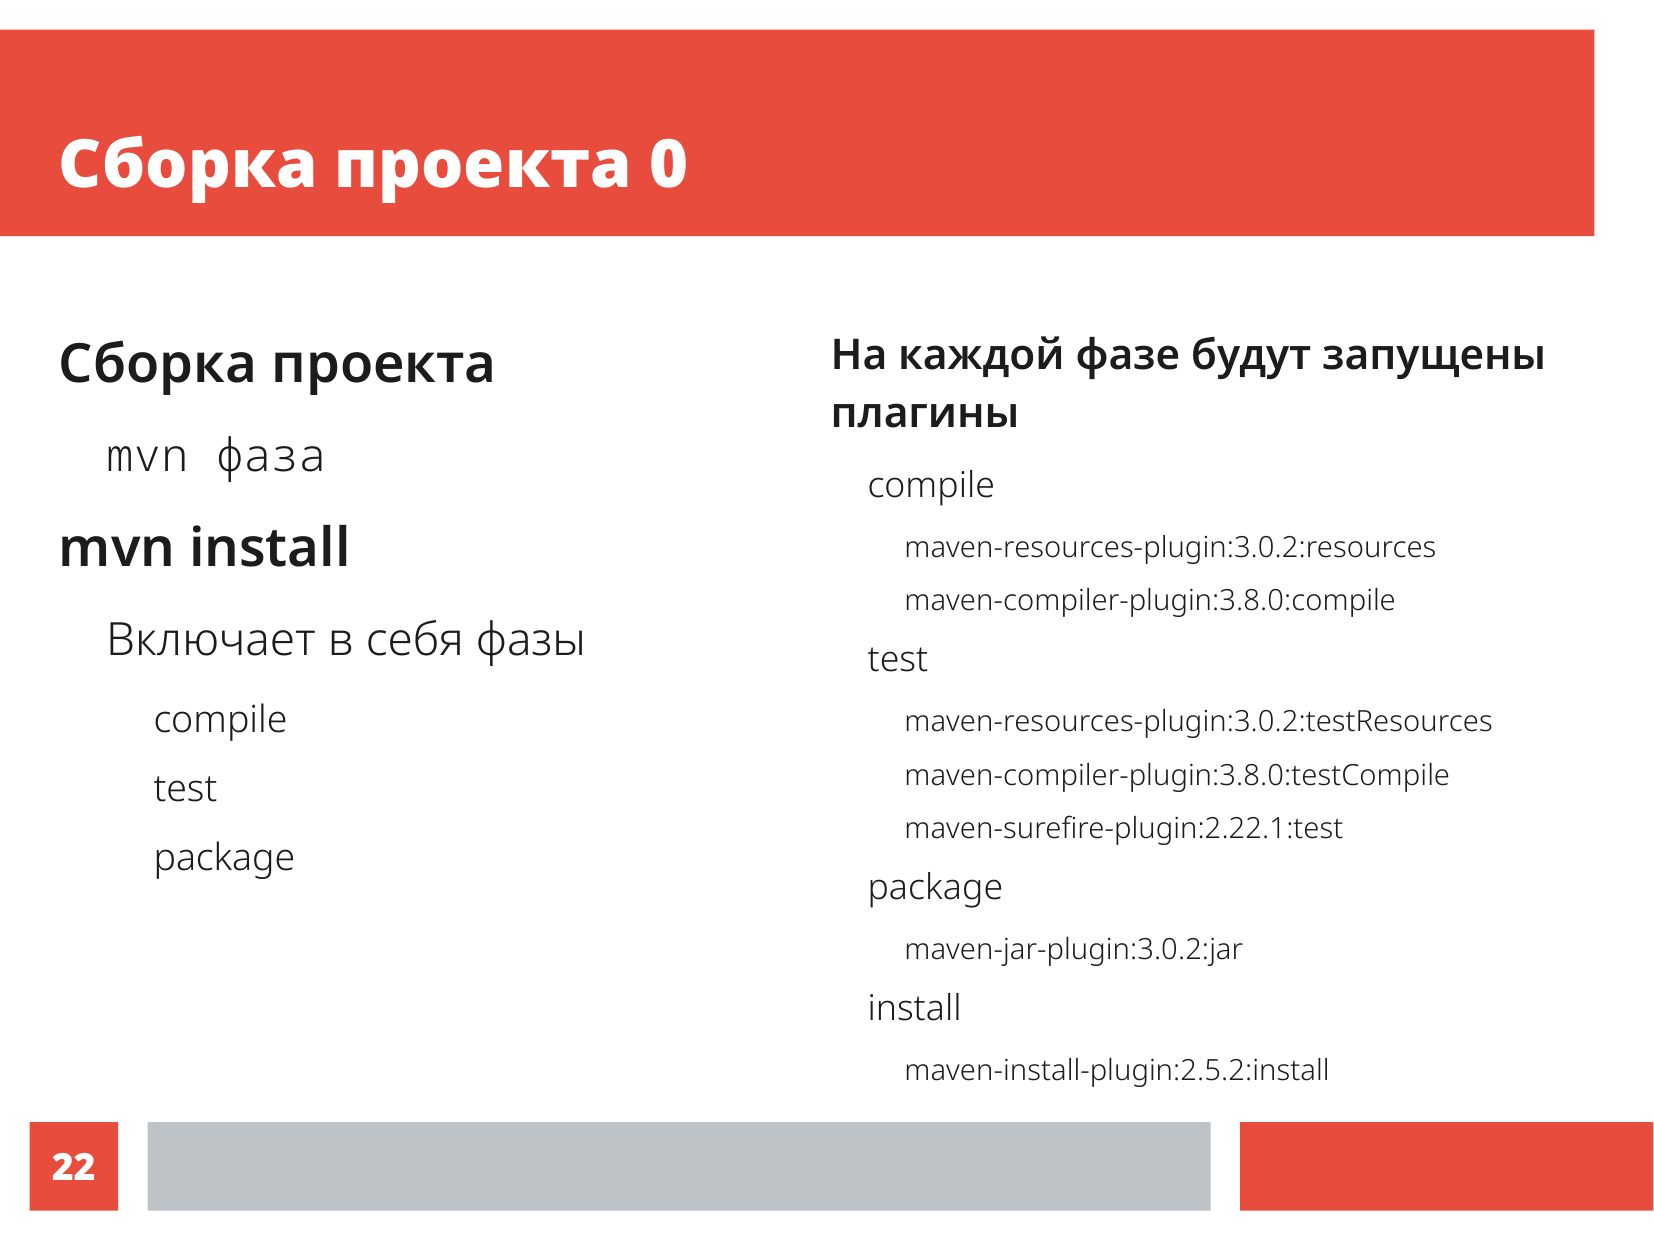

# Сборка проекта 0
Сборка проекта
mvn фаза
mvn install
Включает в себя фазы
compile
test
package
На каждой фазе будут запущены плагины
compile
maven-resources-plugin:3.0.2:resources
maven-compiler-plugin:3.8.0:compile
test
maven-resources-plugin:3.0.2:testResources
maven-compiler-plugin:3.8.0:testCompile
maven-surefire-plugin:2.22.1:test
package
maven-jar-plugin:3.0.2:jar
install
maven-install-plugin:2.5.2:install
22